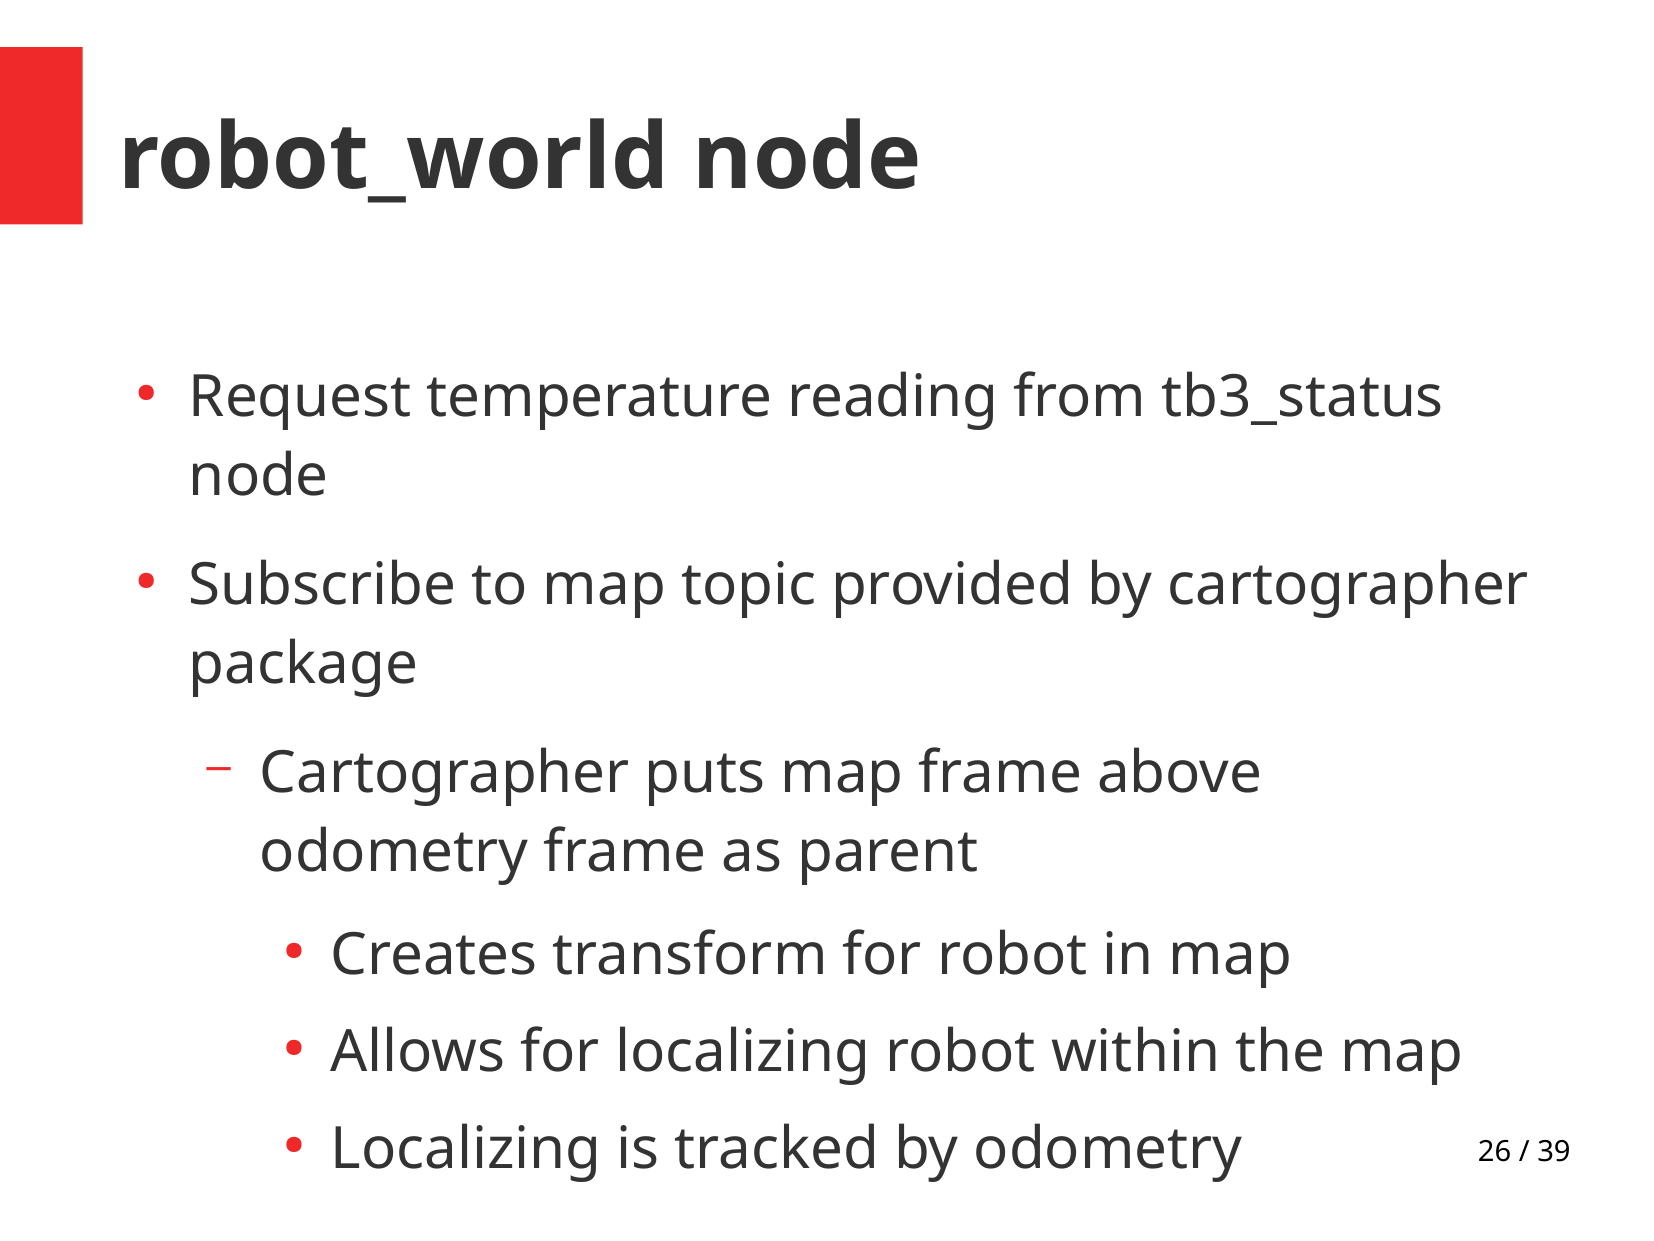

# robot_world node
Request temperature reading from tb3_status node
Subscribe to map topic provided by cartographer package
Cartographer puts map frame above odometry frame as parent
Creates transform for robot in map
Allows for localizing robot within the map
Localizing is tracked by odometry
26